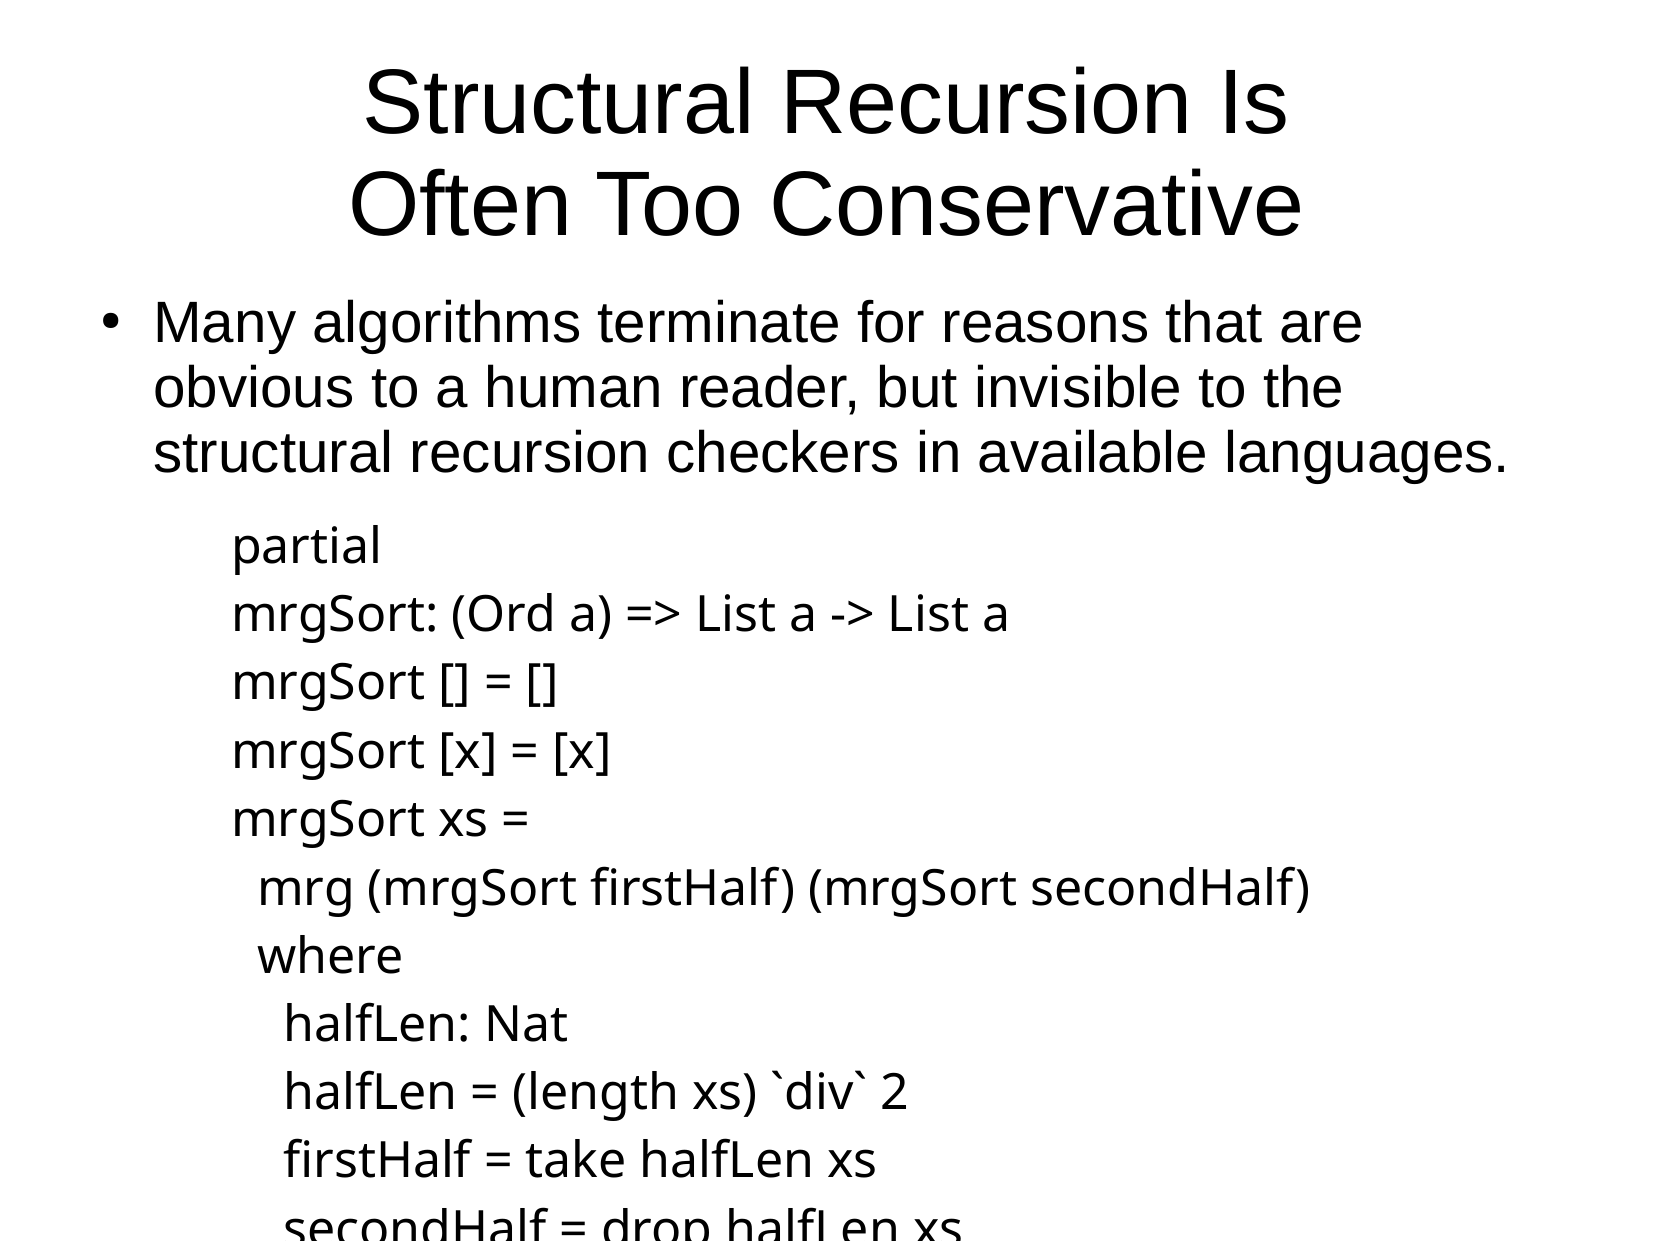

# Structural Recursion Is Often Too Conservative
Many algorithms terminate for reasons that are obvious to a human reader, but invisible to the structural recursion checkers in available languages.
partial
mrgSort: (Ord a) => List a -> List a
mrgSort [] = []
mrgSort [x] = [x]
mrgSort xs =
 mrg (mrgSort firstHalf) (mrgSort secondHalf)
 where
 halfLen: Nat
 halfLen = (length xs) `div` 2
 firstHalf = take halfLen xs
 secondHalf = drop halfLen xs